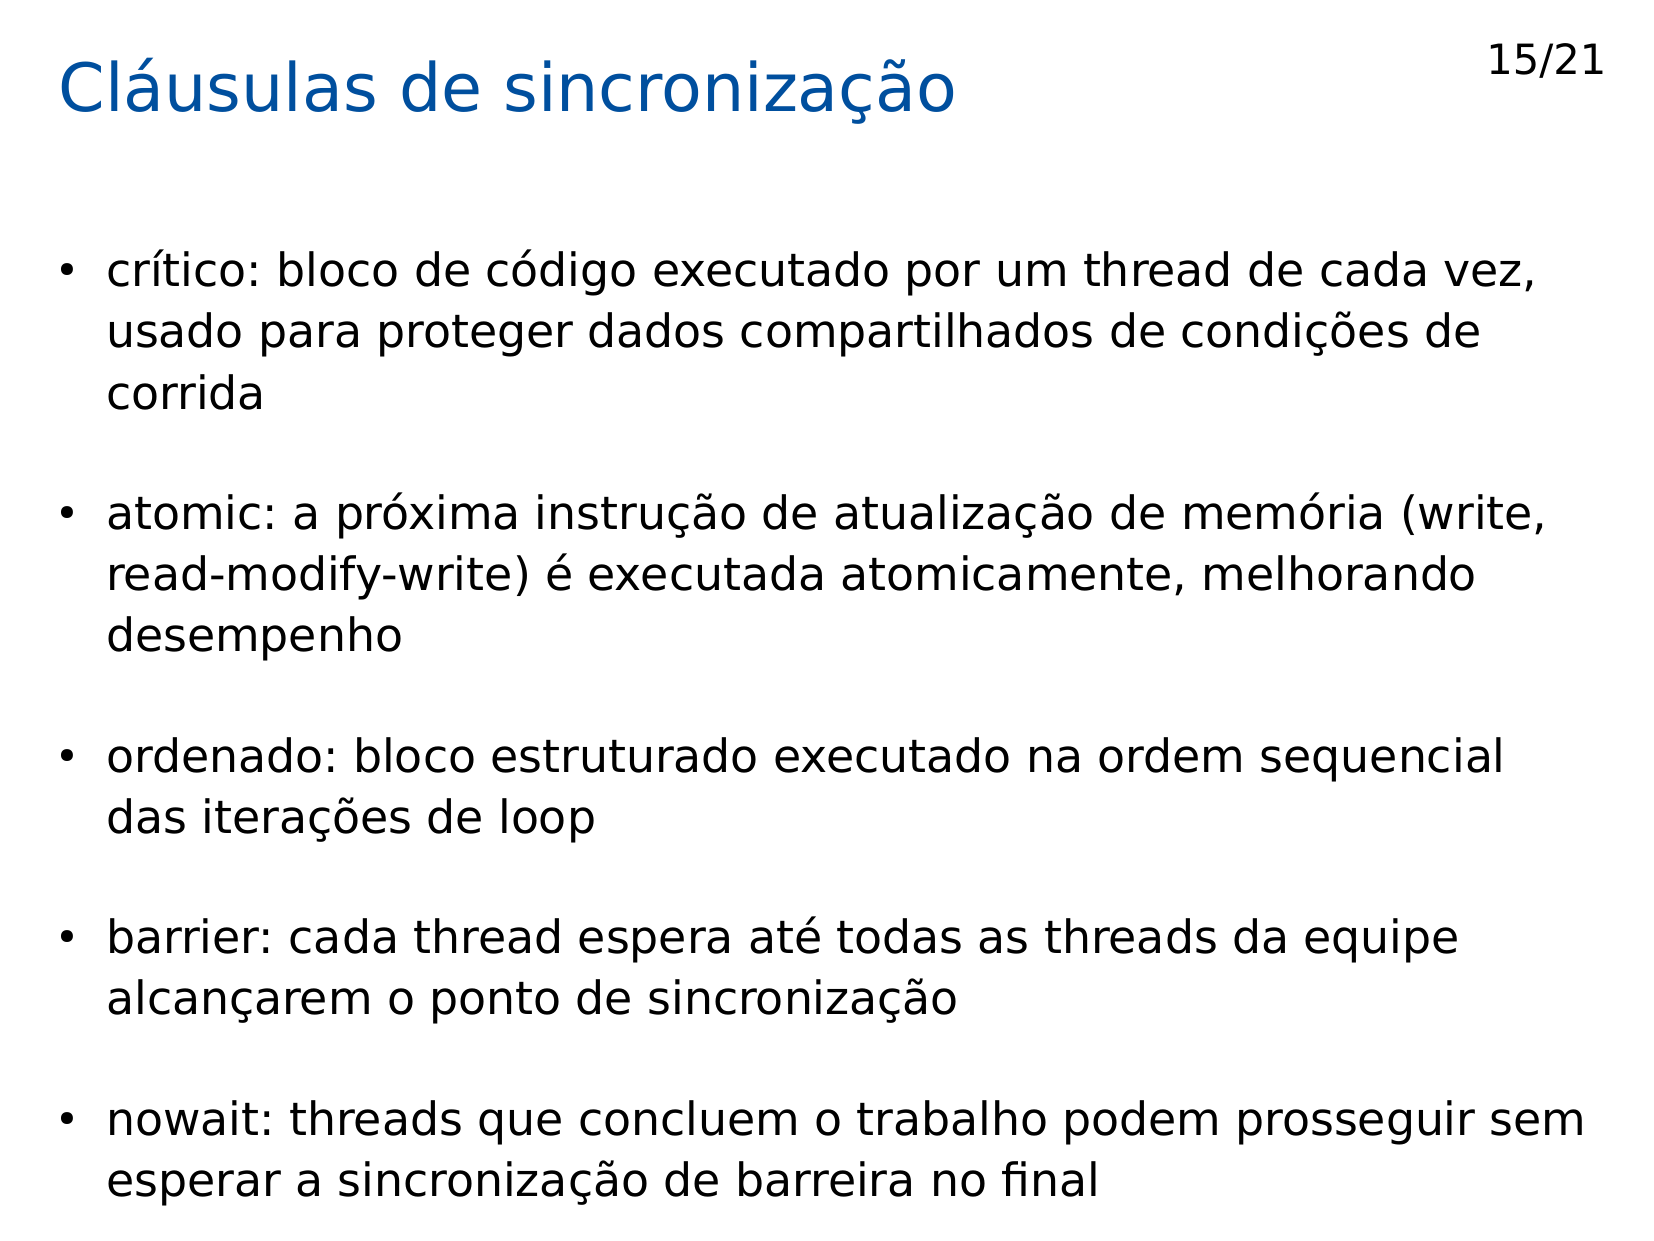

# Cláusulas de sincronização
15
crítico: bloco de código executado por um thread de cada vez, usado para proteger dados compartilhados de condições de corrida
atomic: a próxima instrução de atualização de memória (write, read-modify-write) é executada atomicamente, melhorando desempenho
ordenado: bloco estruturado executado na ordem sequencial das iterações de loop
barrier: cada thread espera até todas as threads da equipe alcançarem o ponto de sincronização
nowait: threads que concluem o trabalho podem prosseguir sem esperar a sincronização de barreira no final